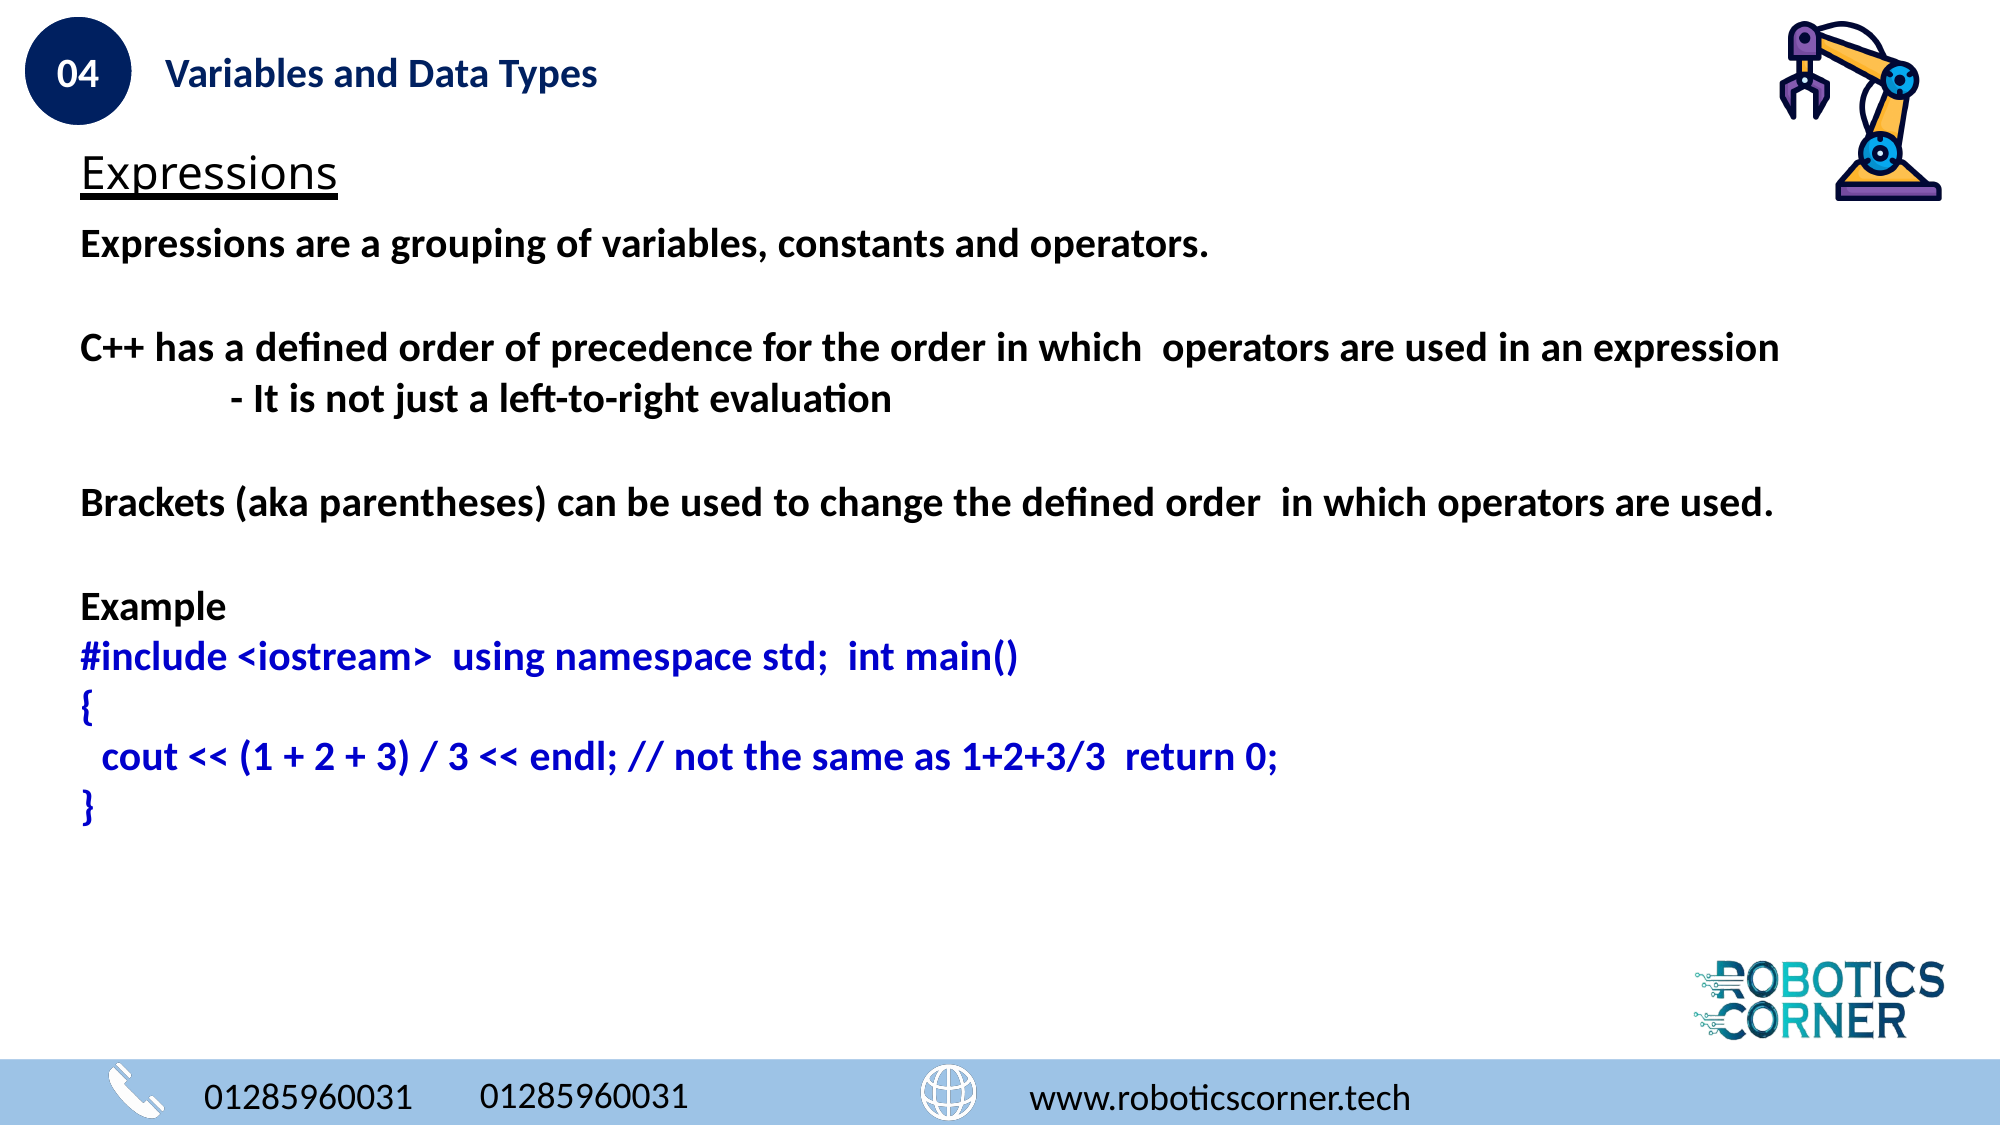

04
Variables and Data Types
# Expressions
Expressions are a grouping of variables, constants and operators.
C++ has a defined order of precedence for the order in which operators are used in an expression
- It is not just a left-to-right evaluation
Brackets (aka parentheses) can be used to change the defined order in which operators are used.
Example
#include <iostream> using namespace std; int main()
{
cout << (1 + 2 + 3) / 3 << endl; // not the same as 1+2+3/3 return 0;
}
01285960031
01285960031
www.roboticscorner.tech